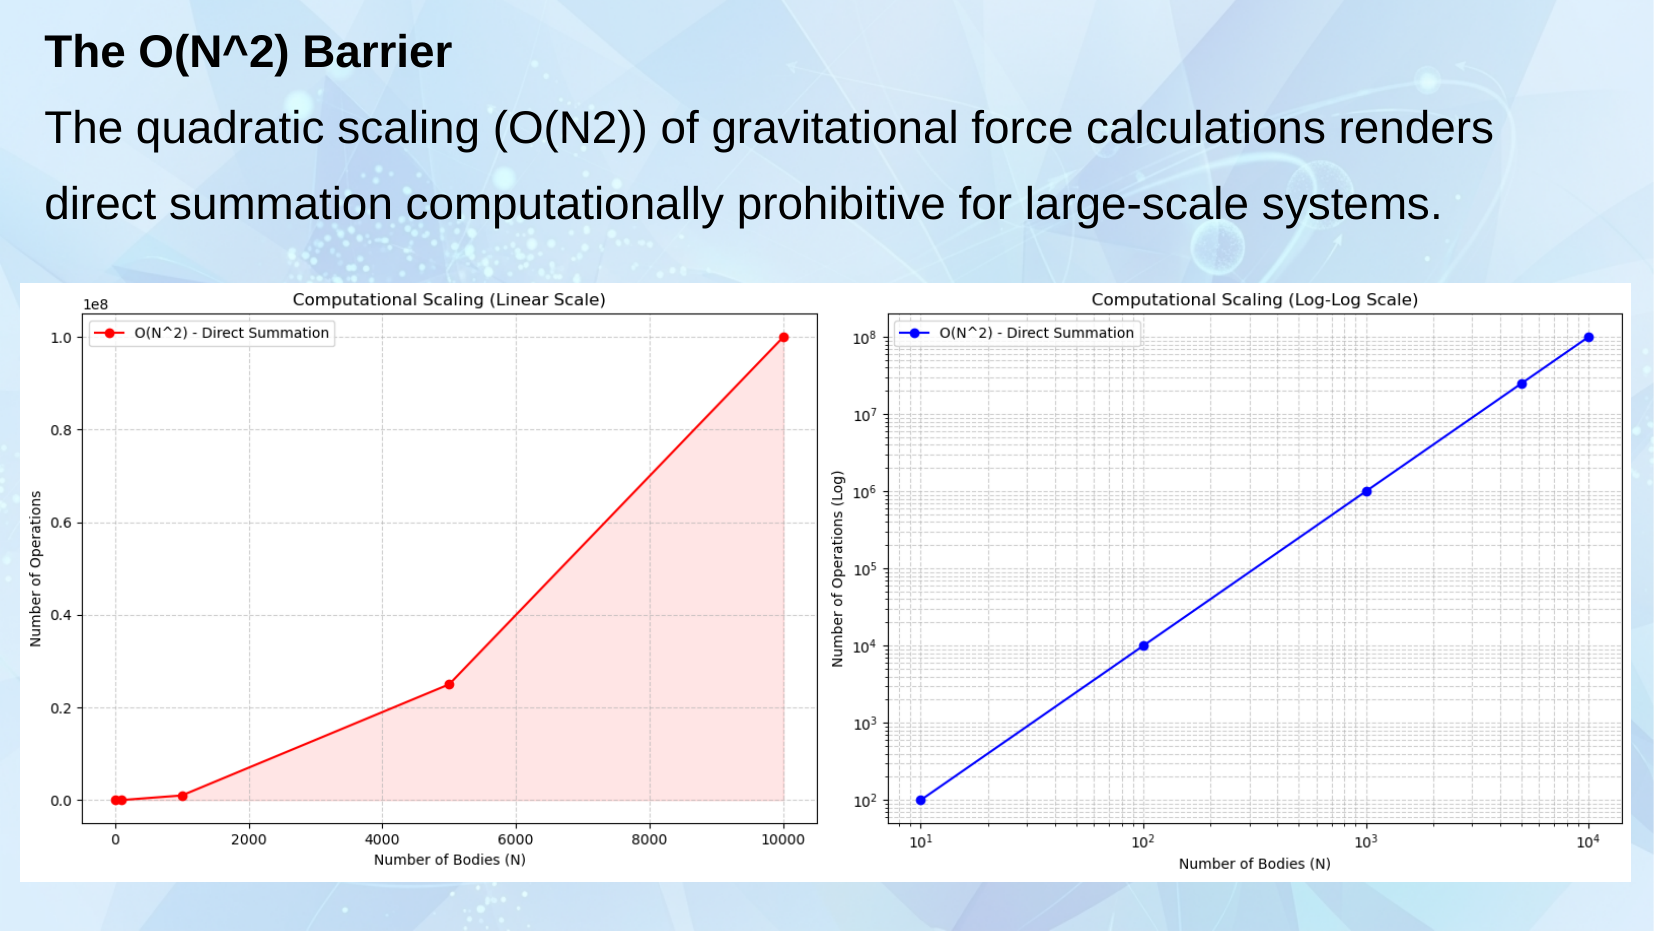

The O(N^2) Barrier
The quadratic scaling (O(N2)) of gravitational force calculations renders
direct summation computationally prohibitive for large-scale systems.